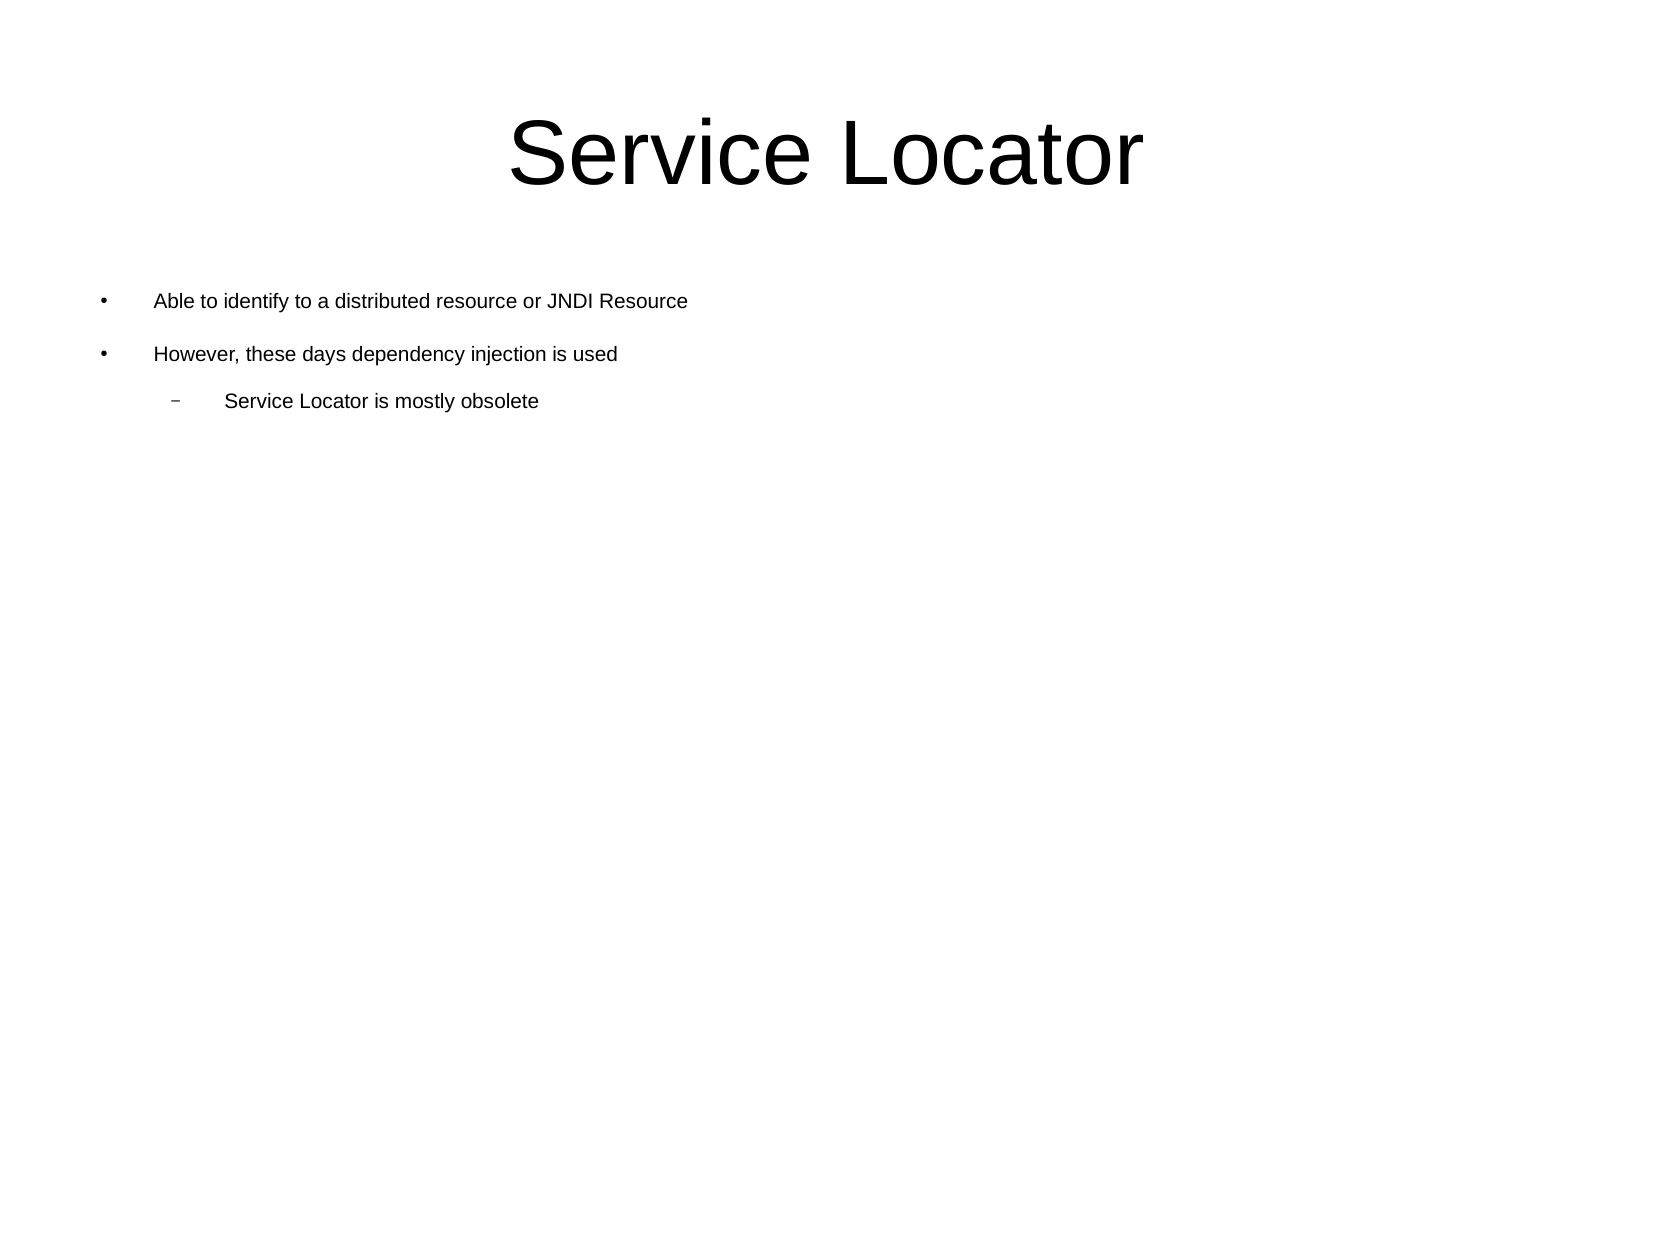

# Service Locator
Able to identify to a distributed resource or JNDI Resource
However, these days dependency injection is used
Service Locator is mostly obsolete